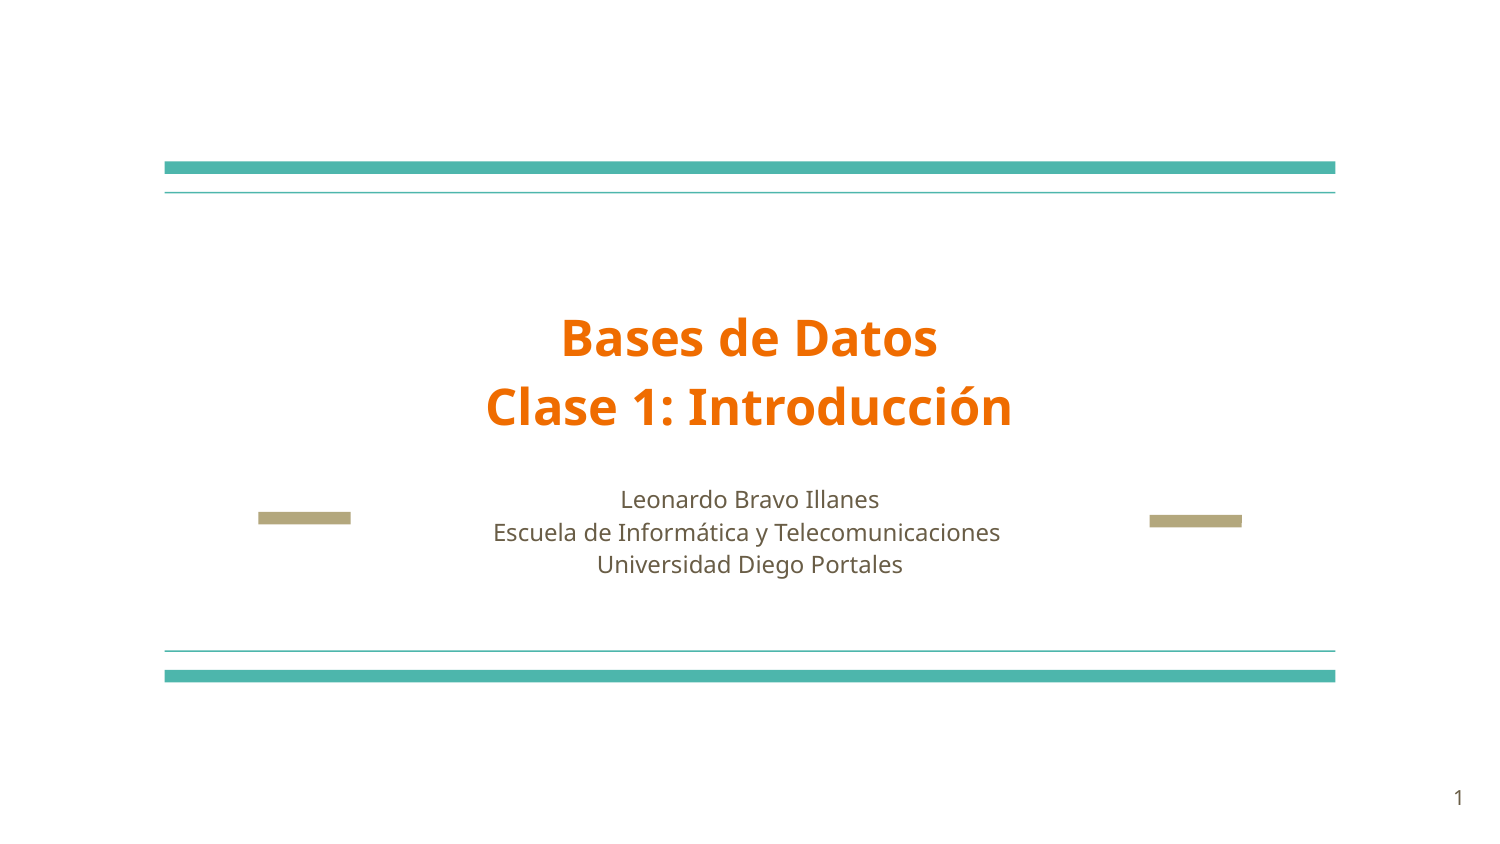

# Bases de Datos Clase 1: Introducción
Leonardo Bravo Illanes
Escuela de Informática y Telecomunicaciones
Universidad Diego Portales